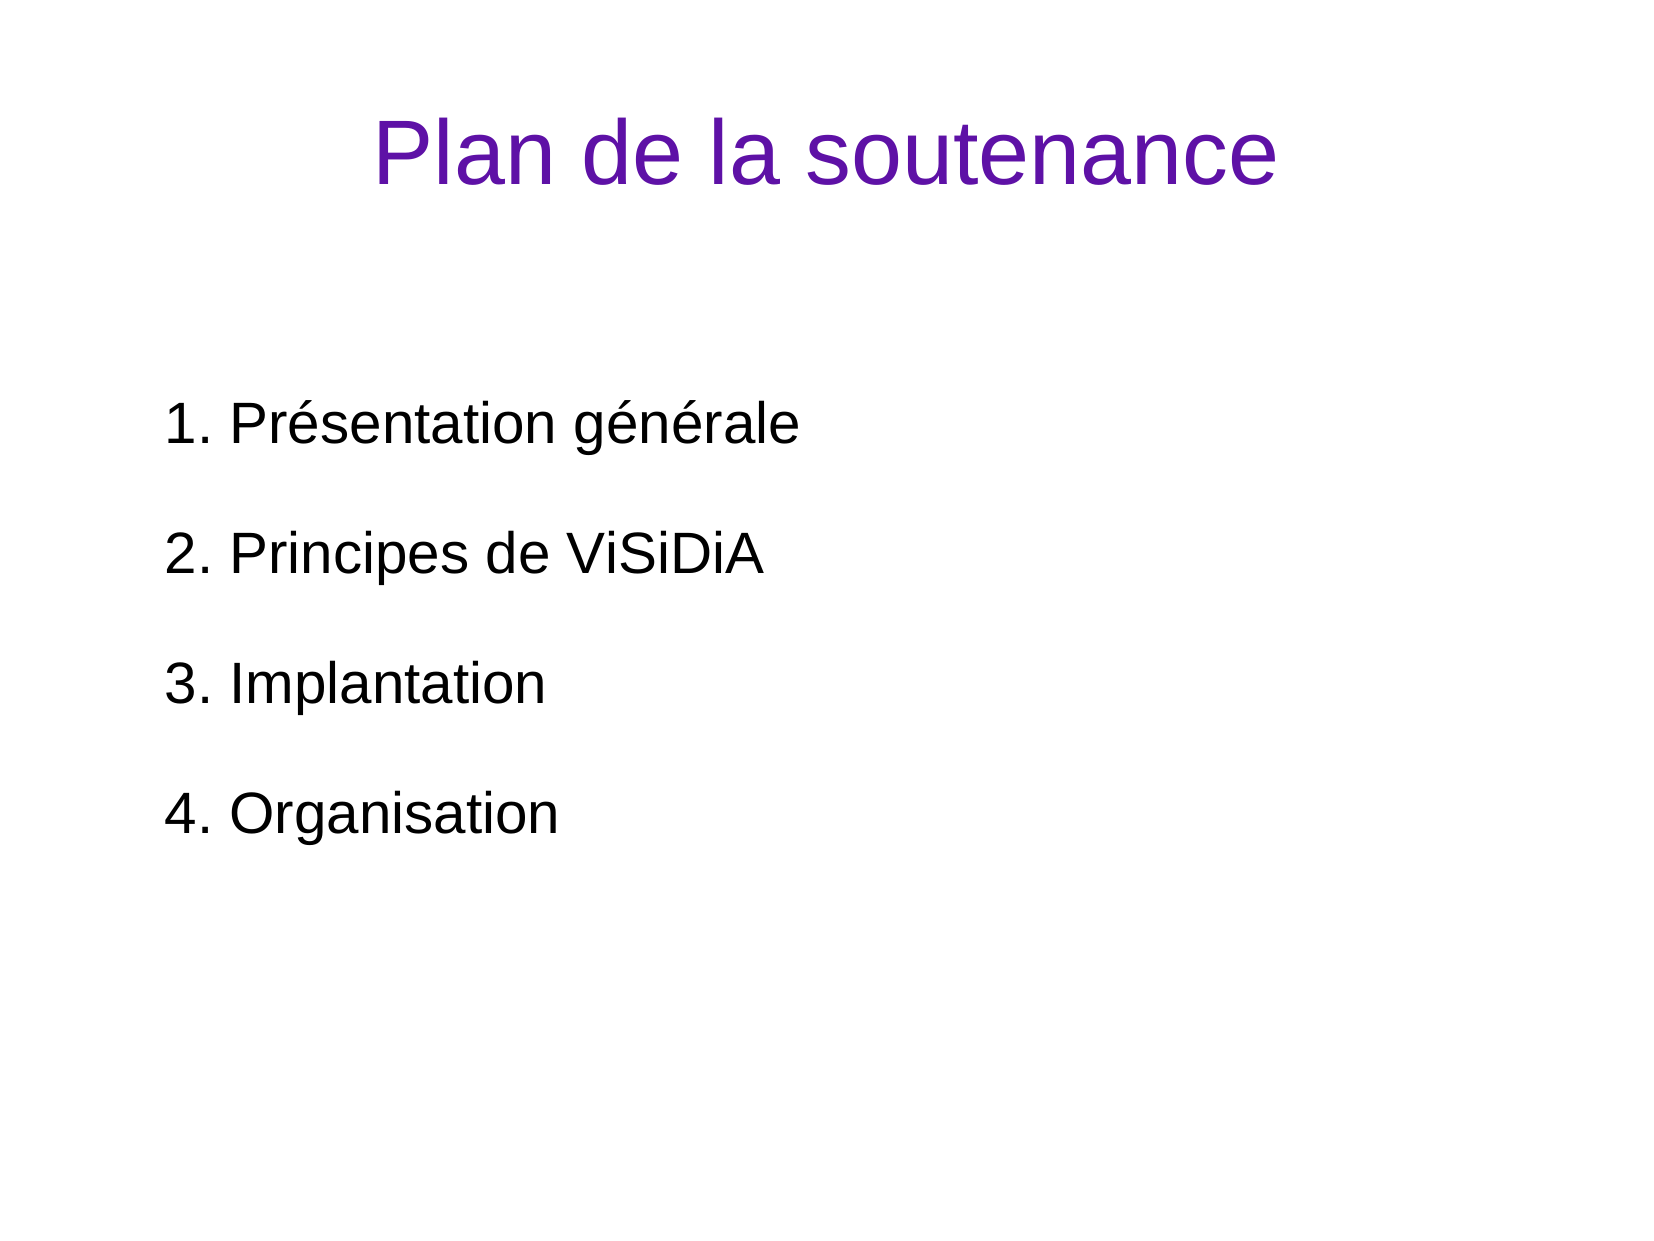

# Plan de la soutenance
1. Présentation générale
2. Principes de ViSiDiA
3. Implantation
4. Organisation